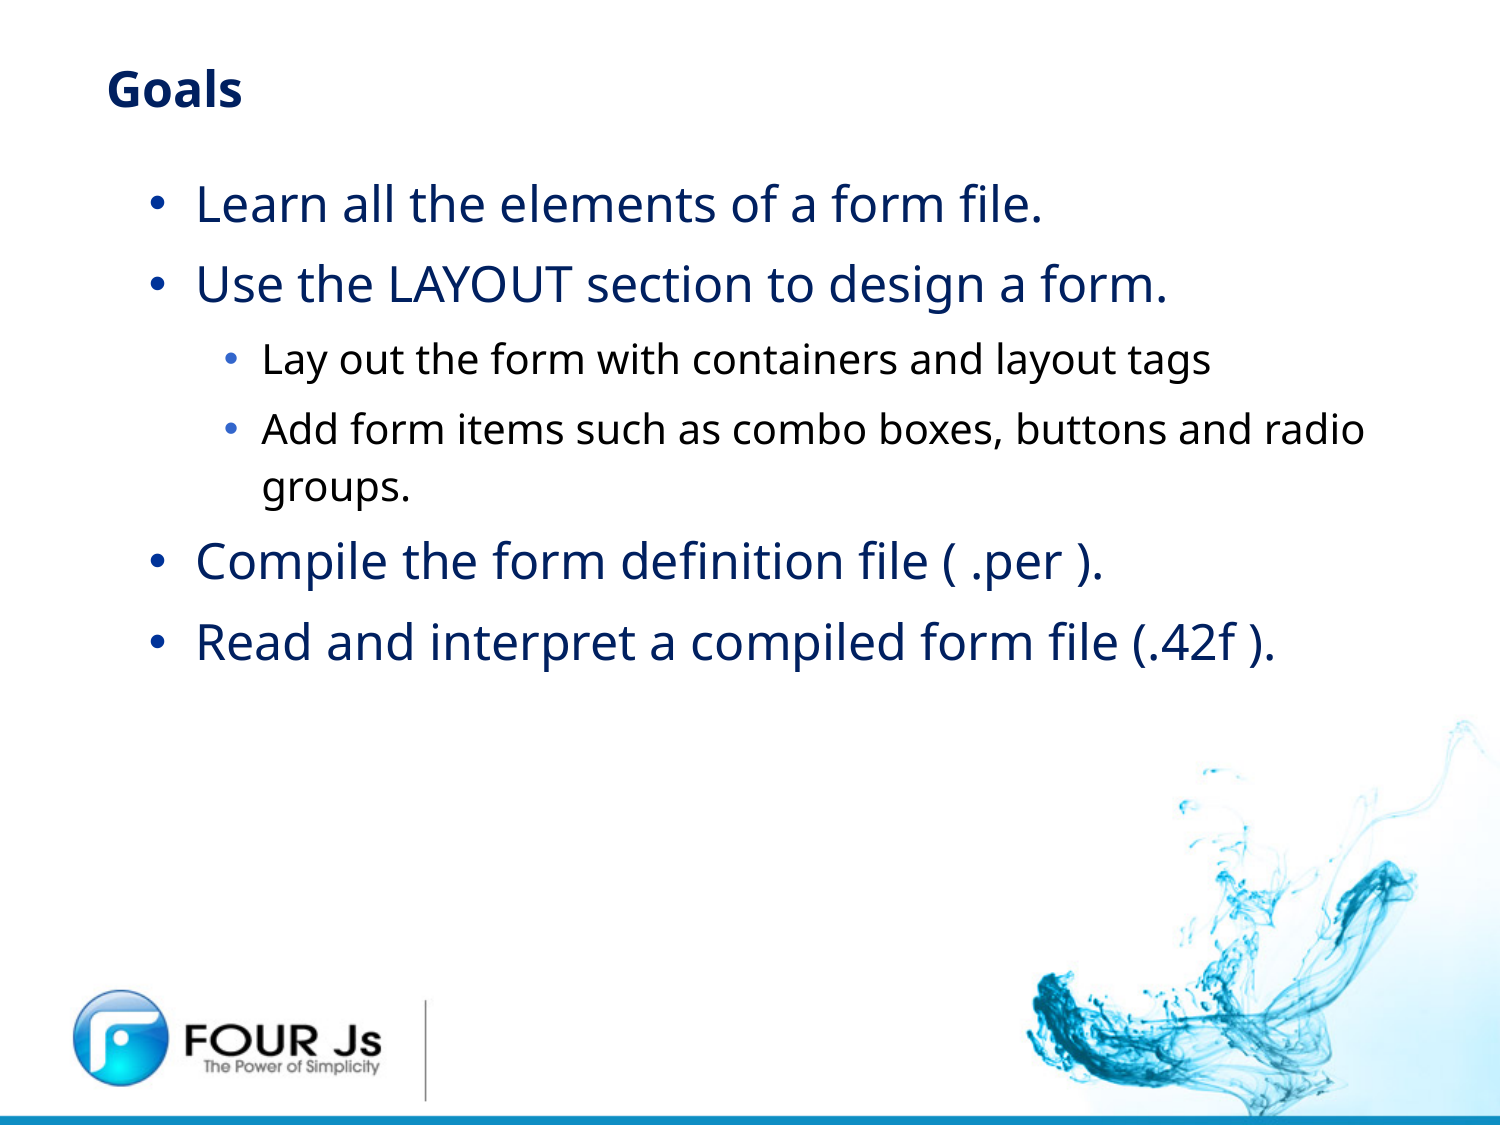

# Goals
Learn all the elements of a form file.
Use the LAYOUT section to design a form.
Lay out the form with containers and layout tags
Add form items such as combo boxes, buttons and radio groups.
Compile the form definition file ( .per ).
Read and interpret a compiled form file (.42f ).